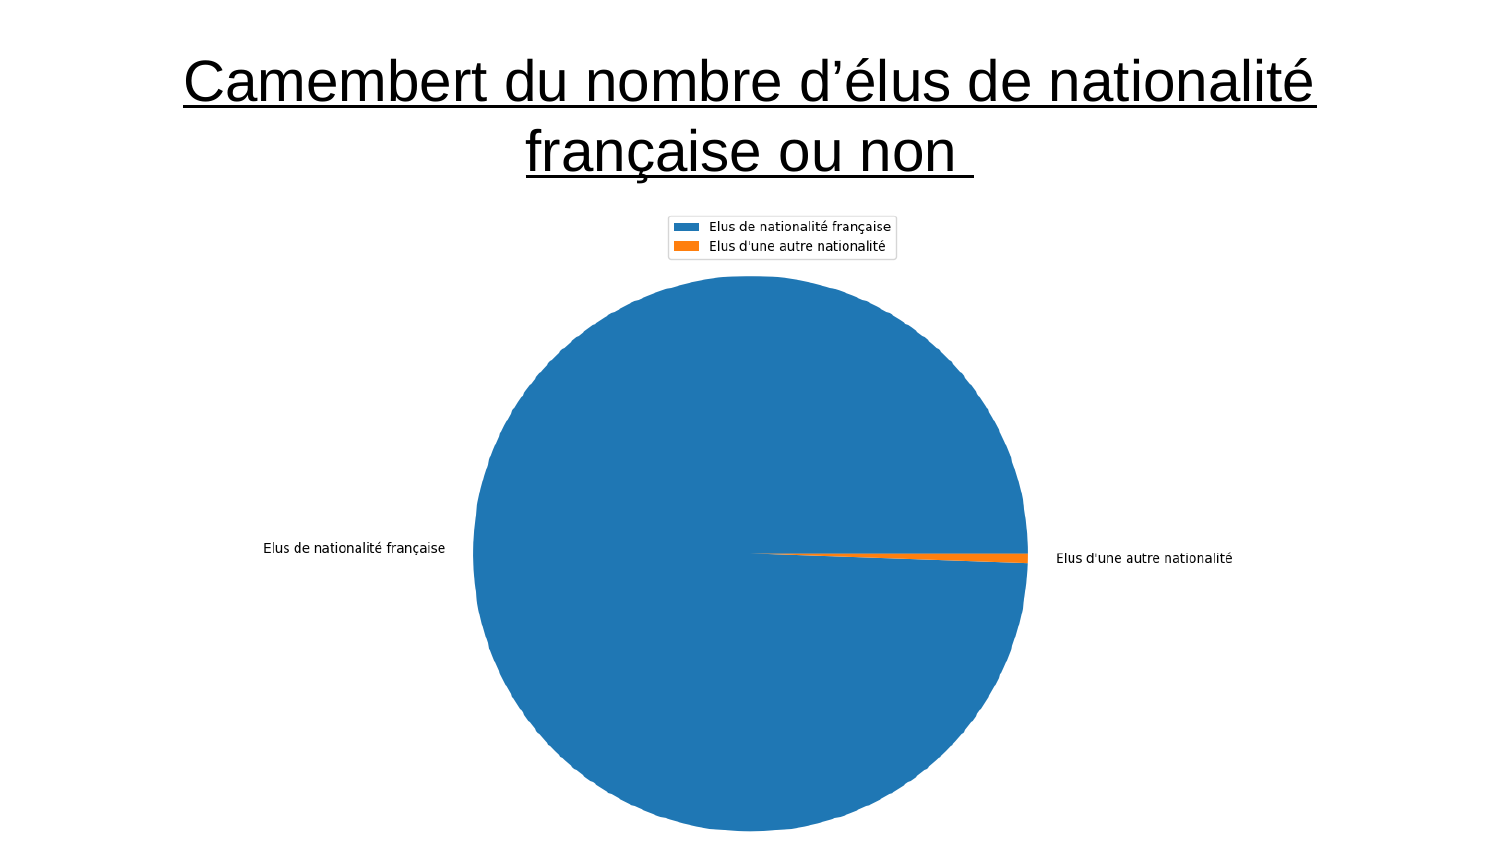

# Camembert du nombre d’élus de nationalité française ou non